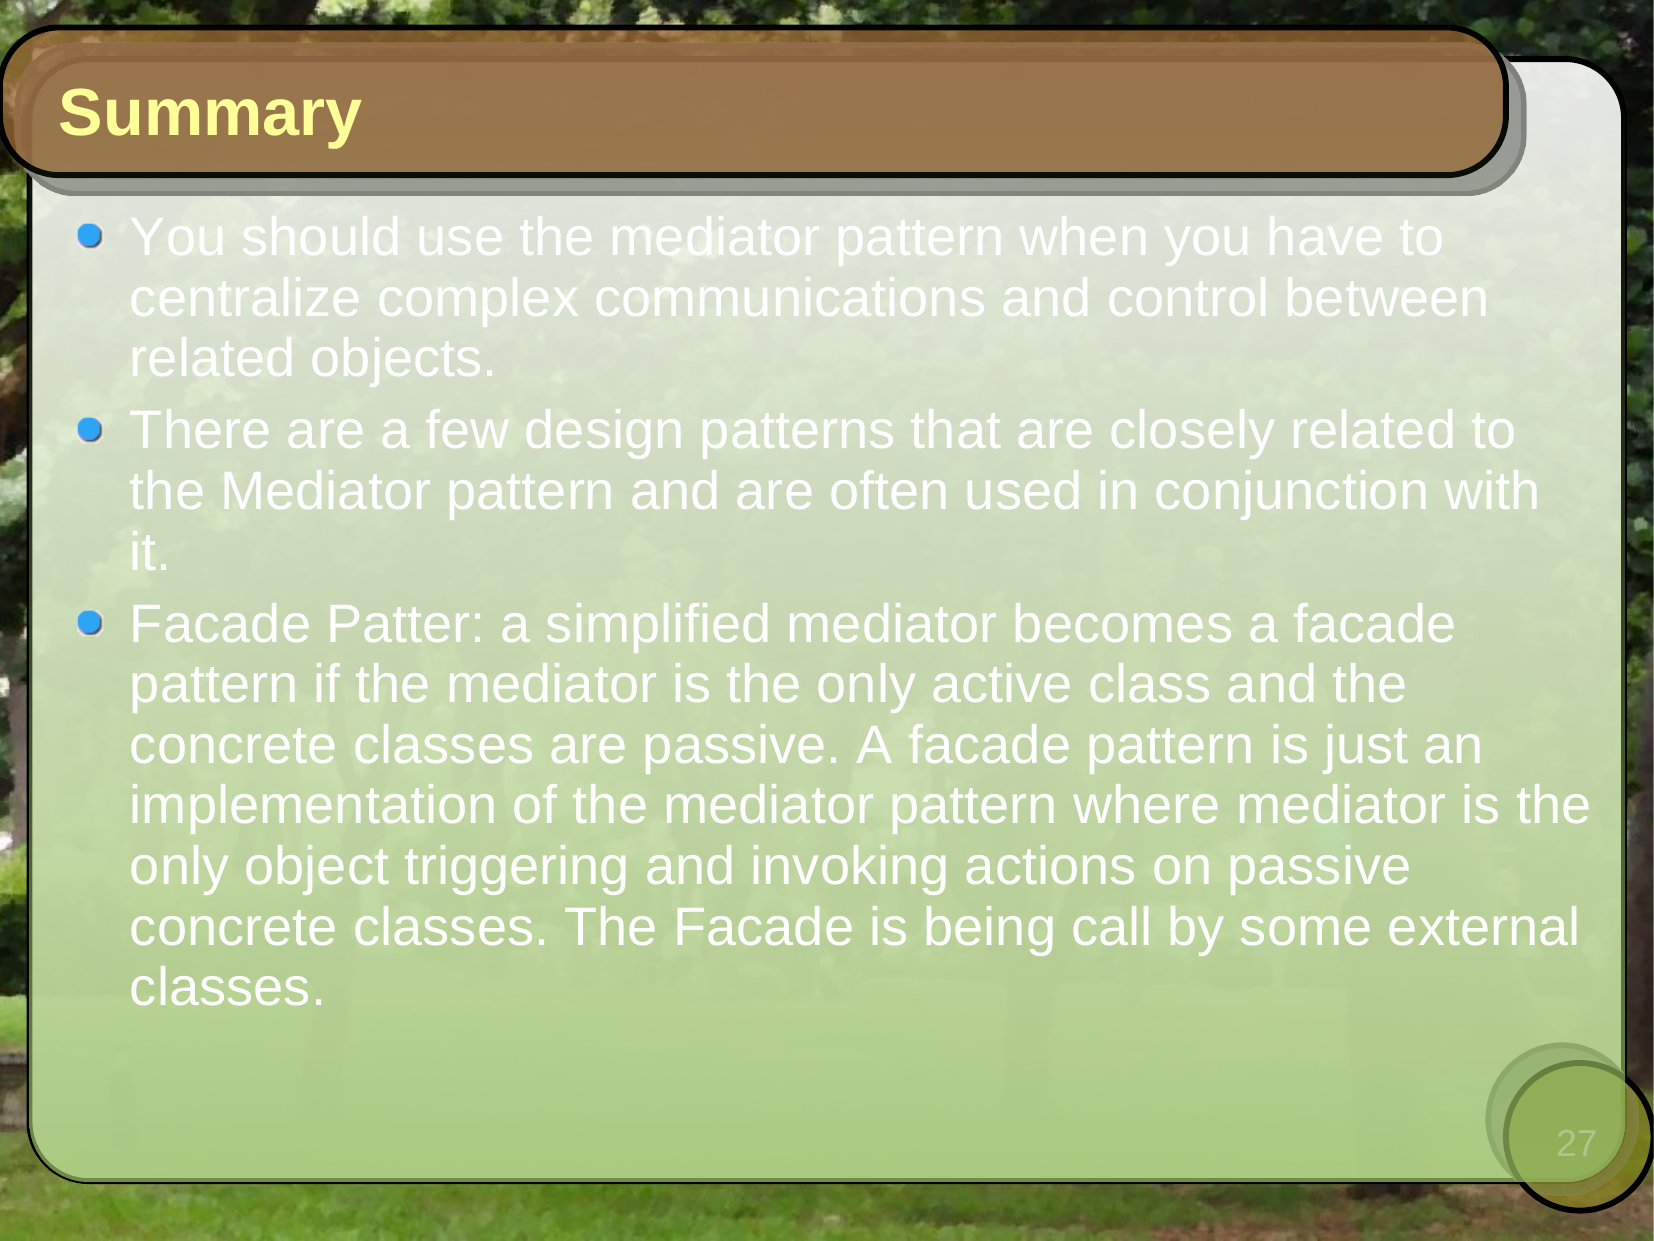

# Summary
You should use the mediator pattern when you have to centralize complex communications and control between related objects.
There are a few design patterns that are closely related to the Mediator pattern and are often used in conjunction with it.
Facade Patter: a simplified mediator becomes a facade pattern if the mediator is the only active class and the concrete classes are passive. A facade pattern is just an implementation of the mediator pattern where mediator is the only object triggering and invoking actions on passive concrete classes. The Facade is being call by some external classes.
27